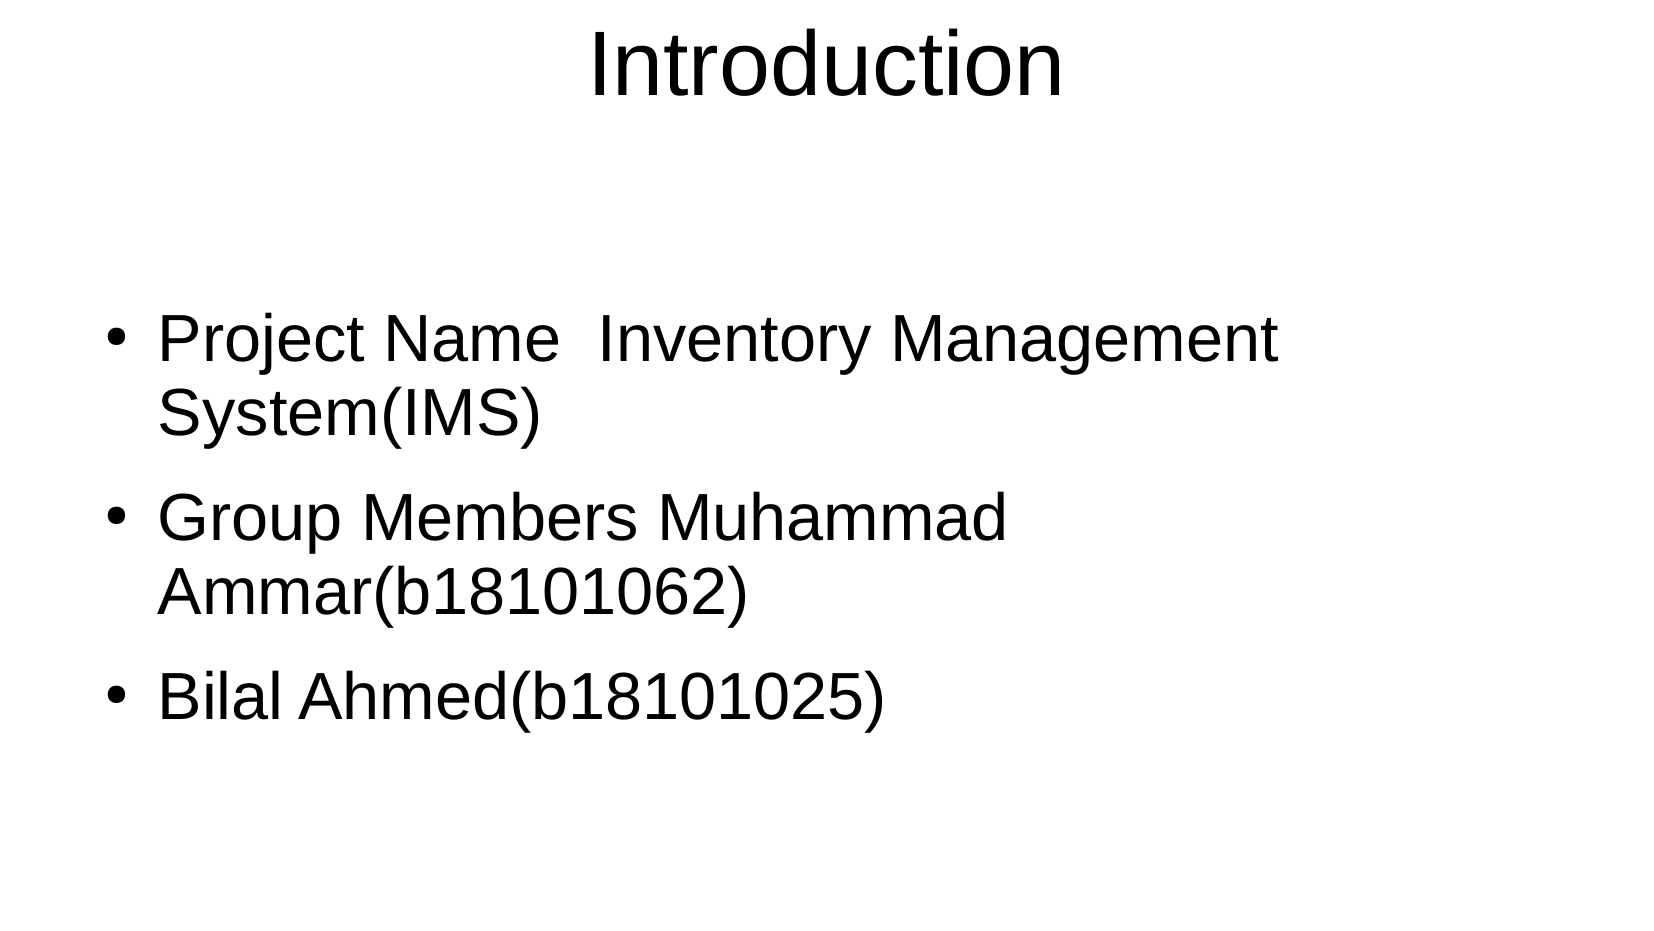

# Introduction
Project Name Inventory Management System(IMS)
Group Members Muhammad Ammar(b18101062)
Bilal Ahmed(b18101025)